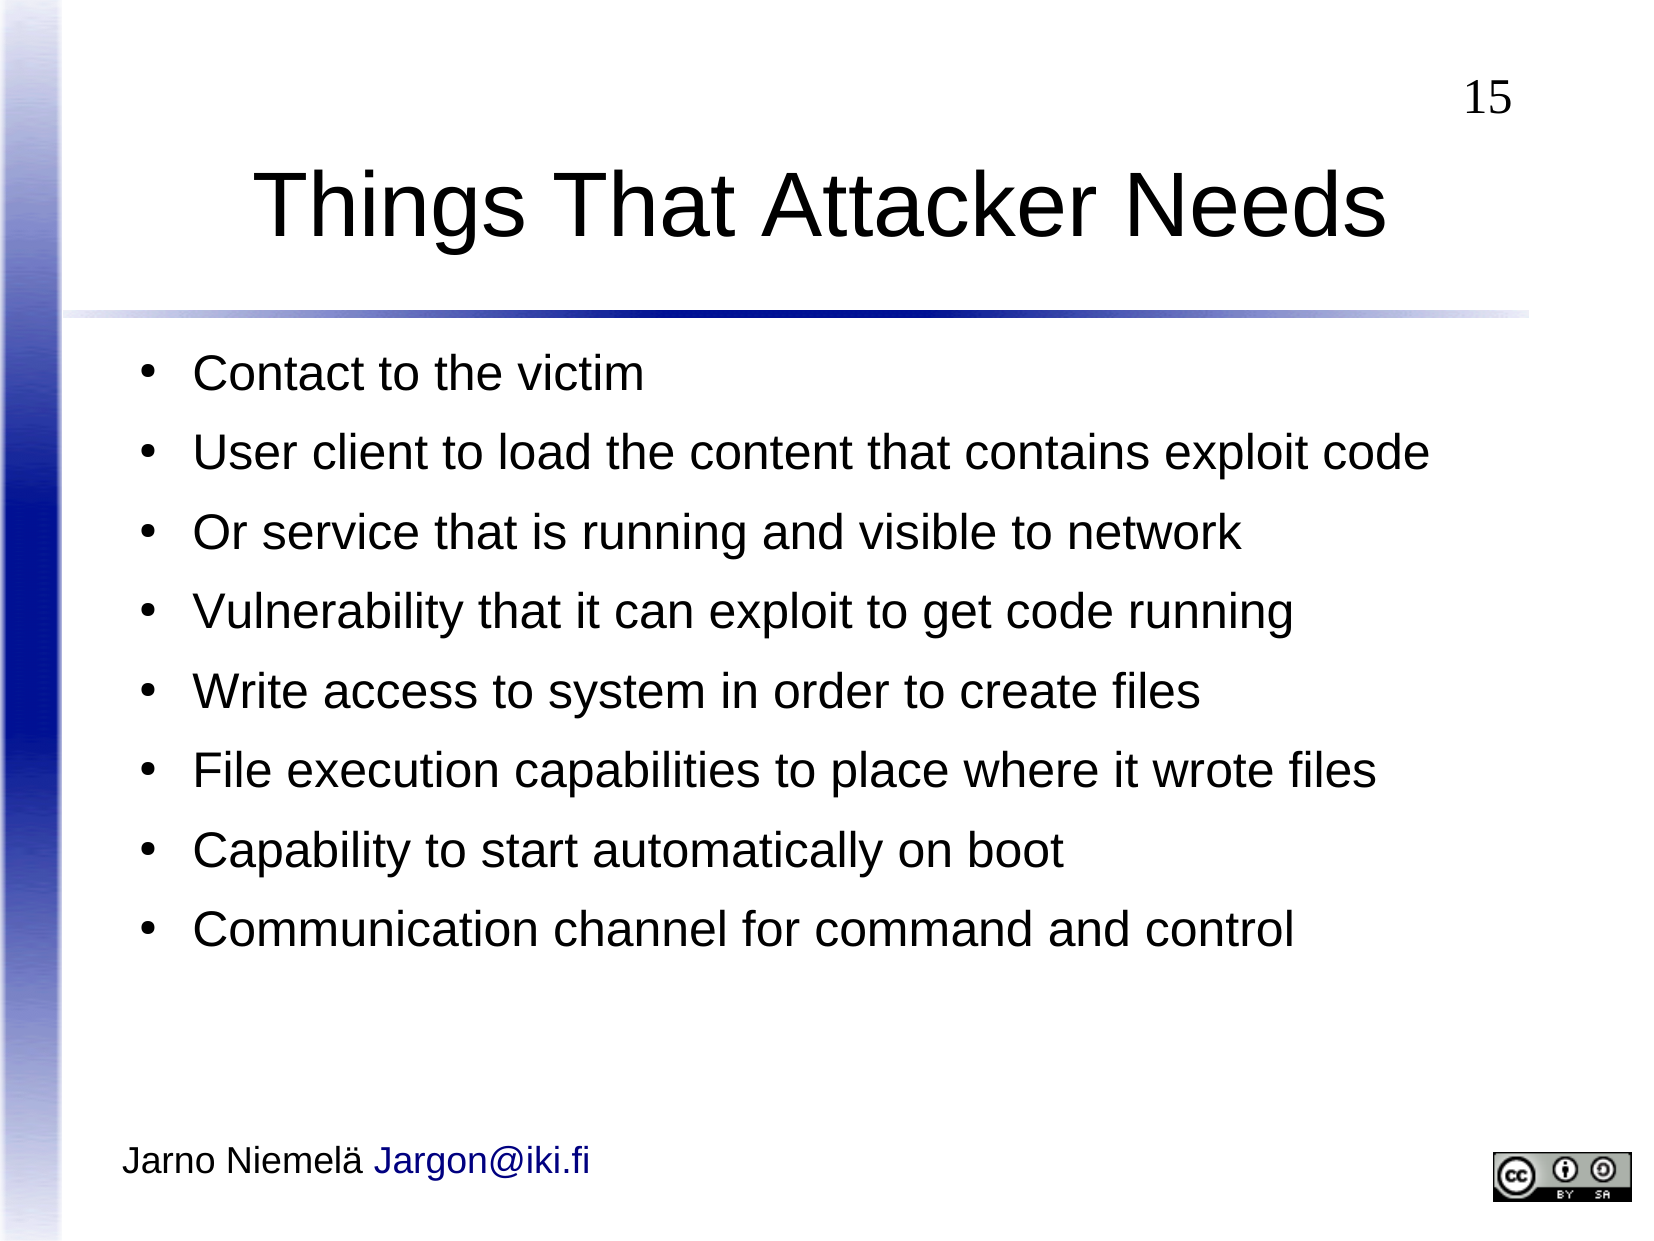

# Things That Attacker Needs
Contact to the victim
User client to load the content that contains exploit code
Or service that is running and visible to network
Vulnerability that it can exploit to get code running
Write access to system in order to create files
File execution capabilities to place where it wrote files
Capability to start automatically on boot
Communication channel for command and control